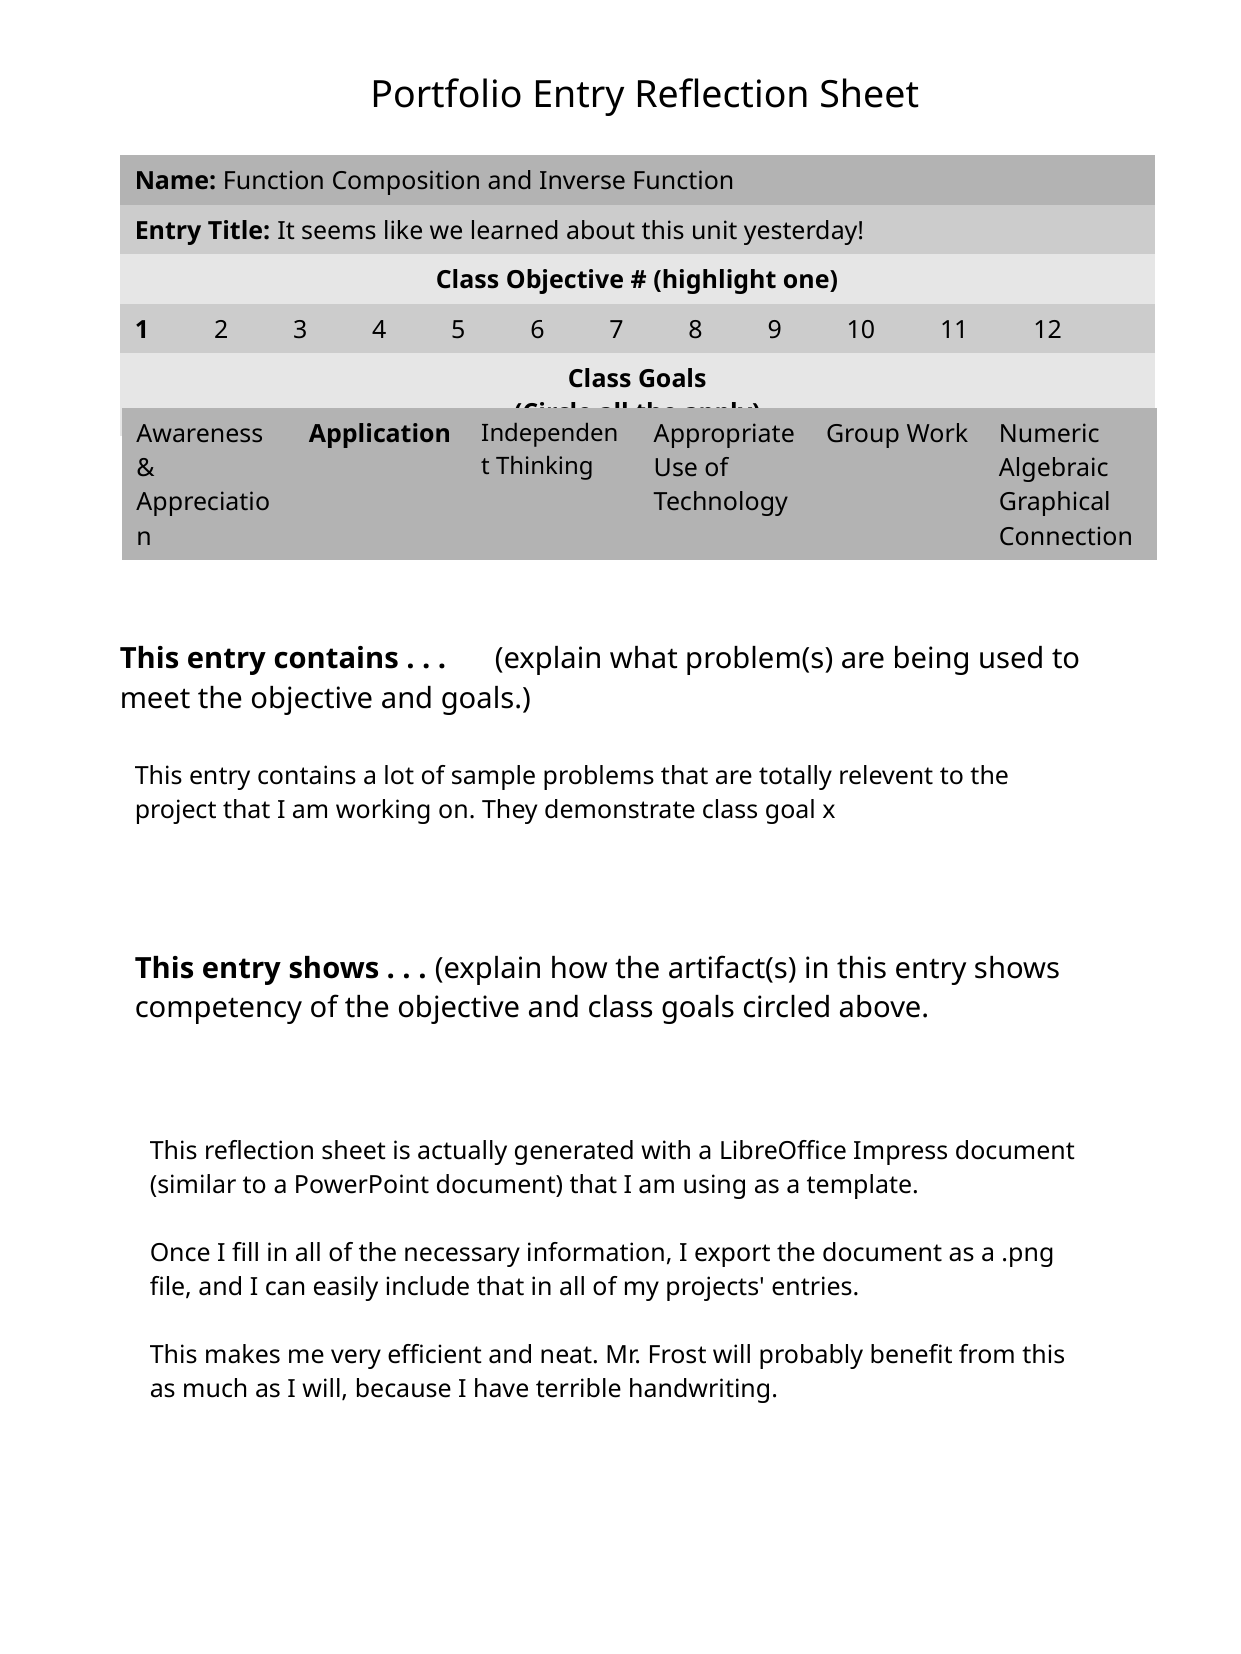

Portfolio Entry Reflection Sheet
| Name: Function Composition and Inverse Function |
| --- |
| Entry Title: It seems like we learned about this unit yesterday! |
| Class Objective # (highlight one) |
| 1 2 3 4 5 6 7 8 9 10 11 12 |
| Class Goals (Circle all the apply) |
| Awareness & Appreciation | Application | Independent Thinking | Appropriate Use of Technology | Group Work | Numeric Algebraic Graphical Connection |
| --- | --- | --- | --- | --- | --- |
This entry contains . . .	(explain what problem(s) are being used to meet the objective and goals.)
This entry contains a lot of sample problems that are totally relevent to the project that I am working on. They demonstrate class goal x
This entry shows . . .	(explain how the artifact(s) in this entry shows competency of the objective and class goals circled above.
This reflection sheet is actually generated with a LibreOffice Impress document (similar to a PowerPoint document) that I am using as a template.
Once I fill in all of the necessary information, I export the document as a .png file, and I can easily include that in all of my projects' entries.
This makes me very efficient and neat. Mr. Frost will probably benefit from this as much as I will, because I have terrible handwriting.